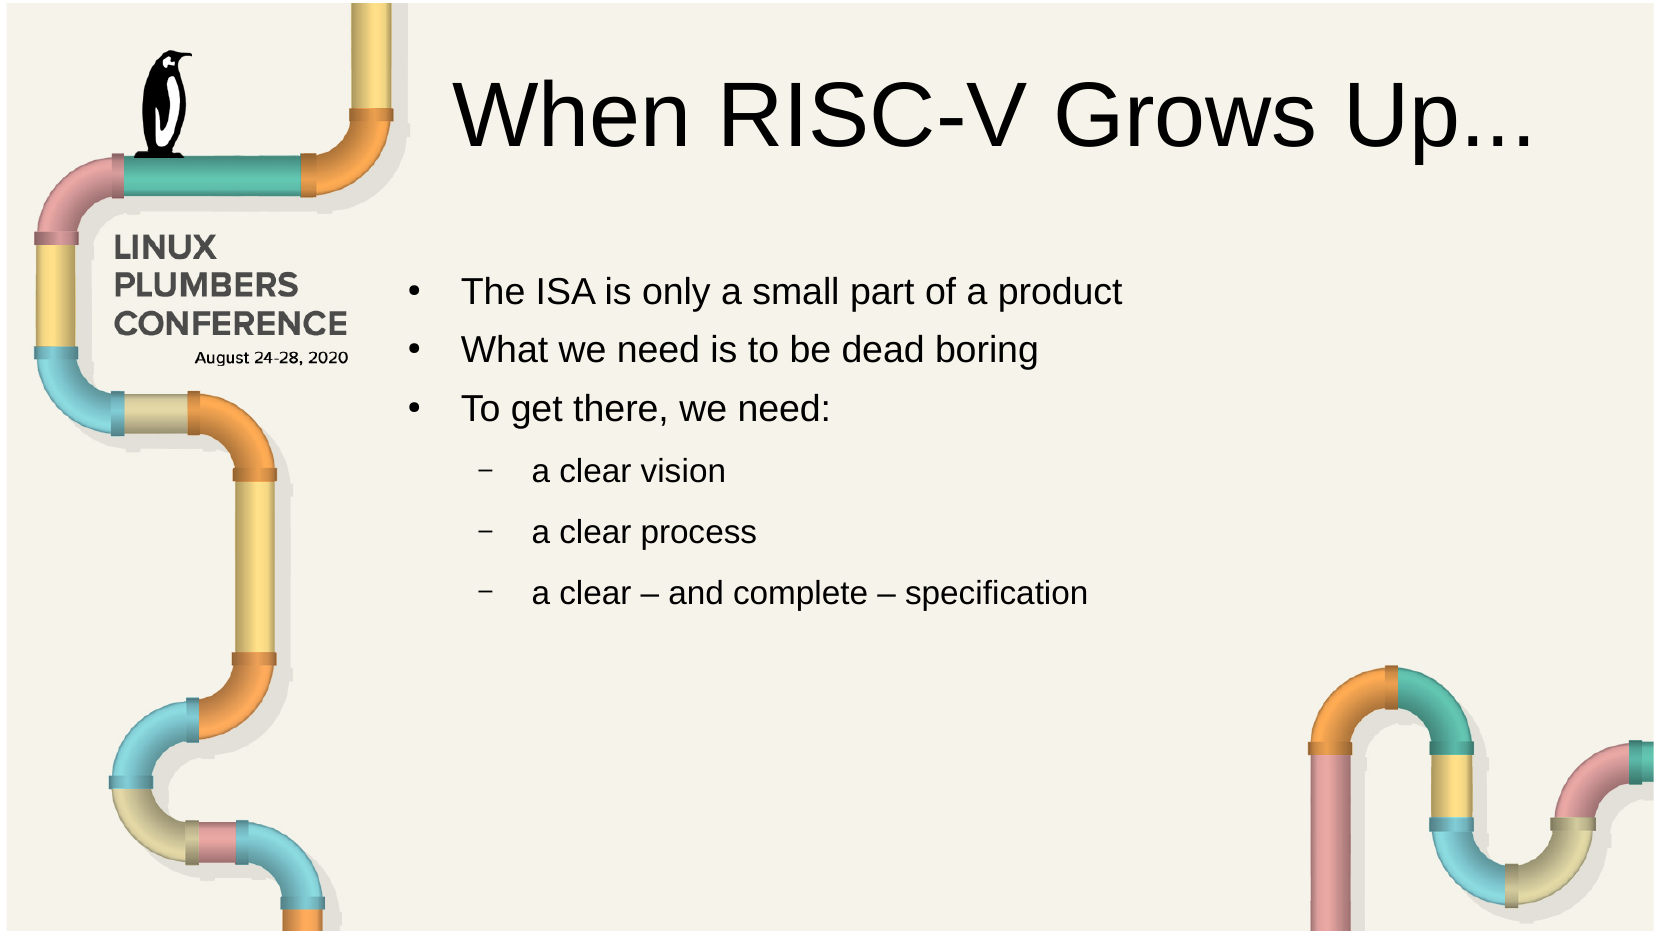

# When RISC-V Grows Up...
The ISA is only a small part of a product
What we need is to be dead boring
To get there, we need:
a clear vision
a clear process
a clear – and complete – specification